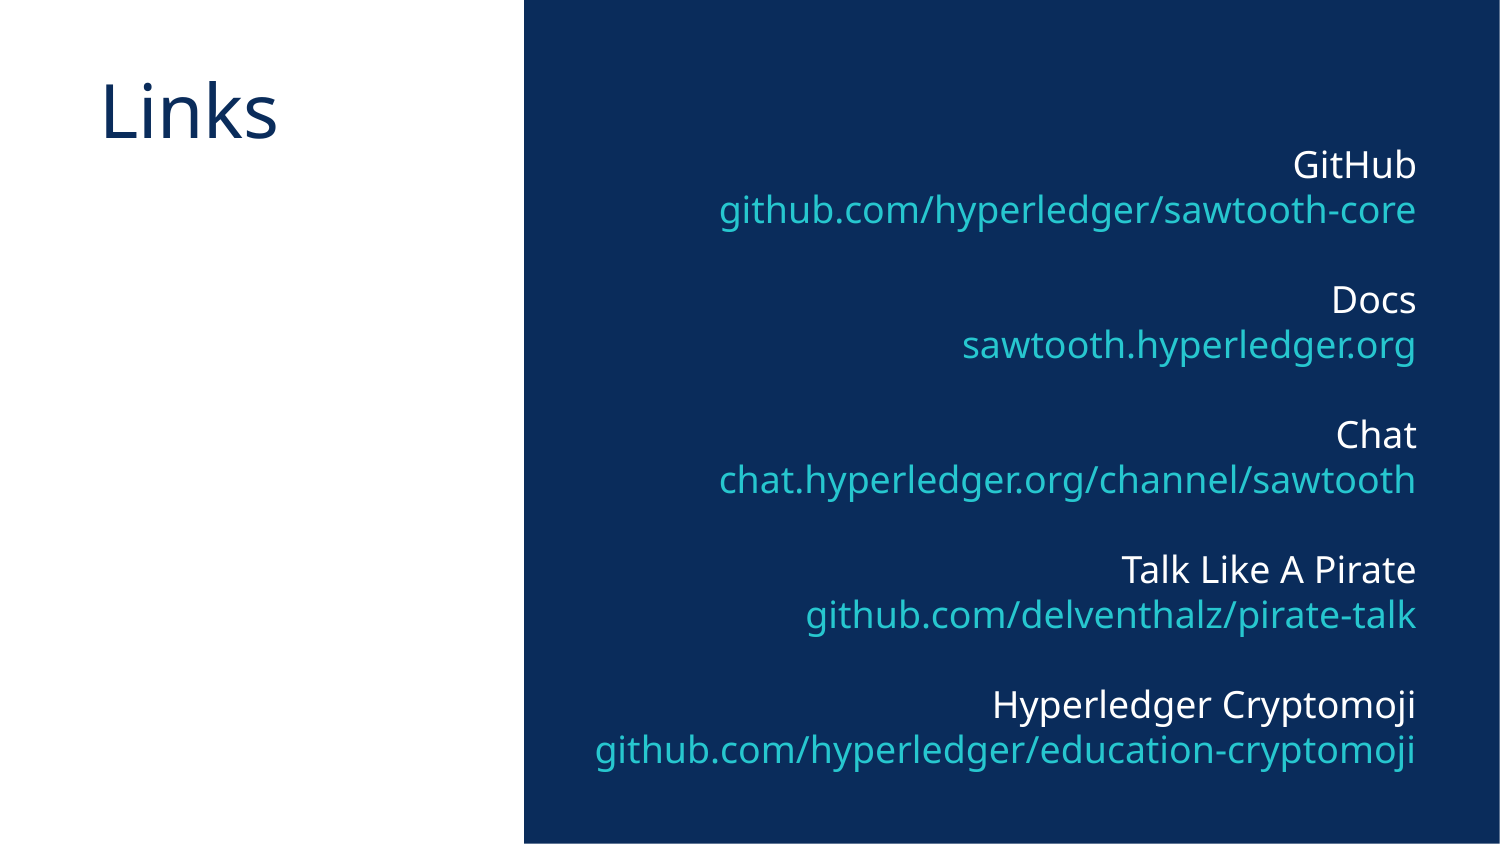

Links
GitHub
github.com/hyperledger/sawtooth-core
Docs
sawtooth.hyperledger.org
Chat
chat.hyperledger.org/channel/sawtooth
Talk Like A Pirate
github.com/delventhalz/pirate-talk
Hyperledger Cryptomoji
github.com/hyperledger/education-cryptomoji